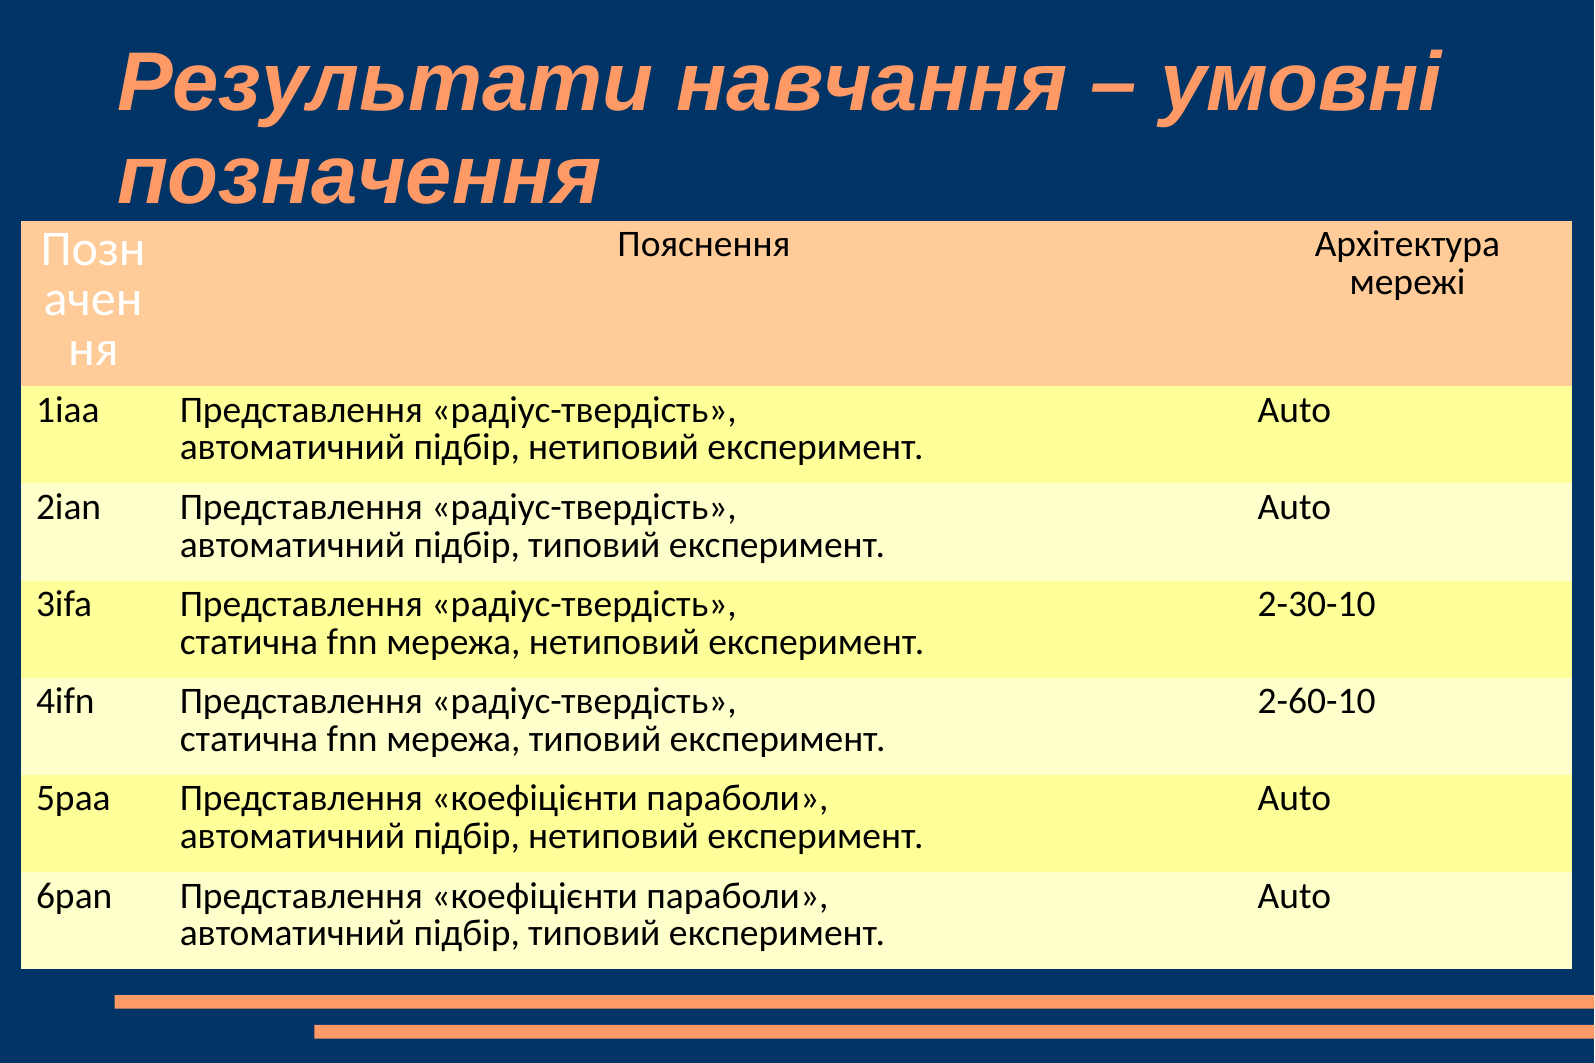

# Результати навчання – умовні позначення
| Позначення | Пояснення | Архітектура мережі |
| --- | --- | --- |
| 1iaa | Представлення «радіус-твердість», автоматичний підбір, нетиповий експеримент. | Auto |
| 2ian | Представлення «радіус-твердість», автоматичний підбір, типовий експеримент. | Auto |
| 3ifa | Представлення «радіус-твердість», статична fnn мережа, нетиповий експеримент. | 2-30-10 |
| 4ifn | Представлення «радіус-твердість», статична fnn мережа, типовий експеримент. | 2-60-10 |
| 5paa | Представлення «коефіцієнти параболи», автоматичний підбір, нетиповий експеримент. | Auto |
| 6pan | Представлення «коефіцієнти параболи», автоматичний підбір, типовий експеримент. | Auto |